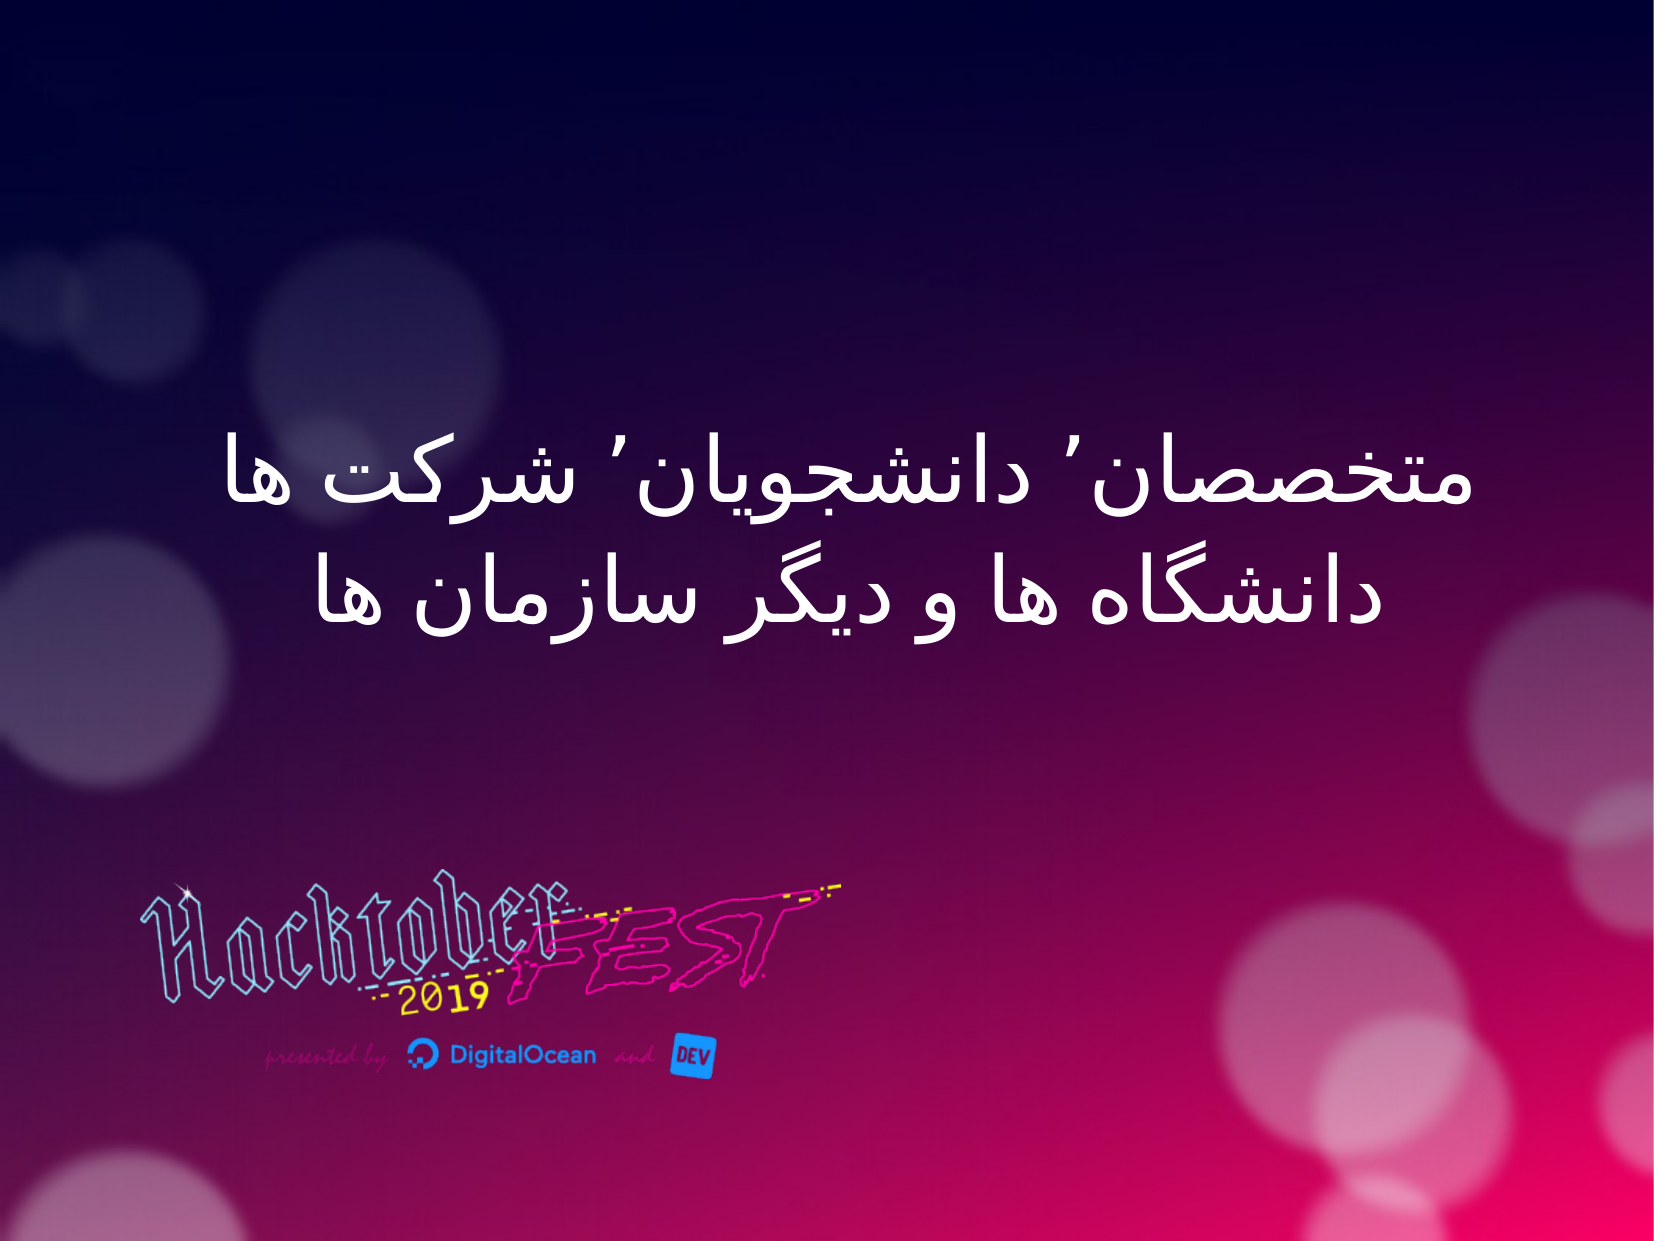

# متخصصان٬ دانشجویان٬ شرکت ها
دانشگاه ها و دیگر سازمان ها